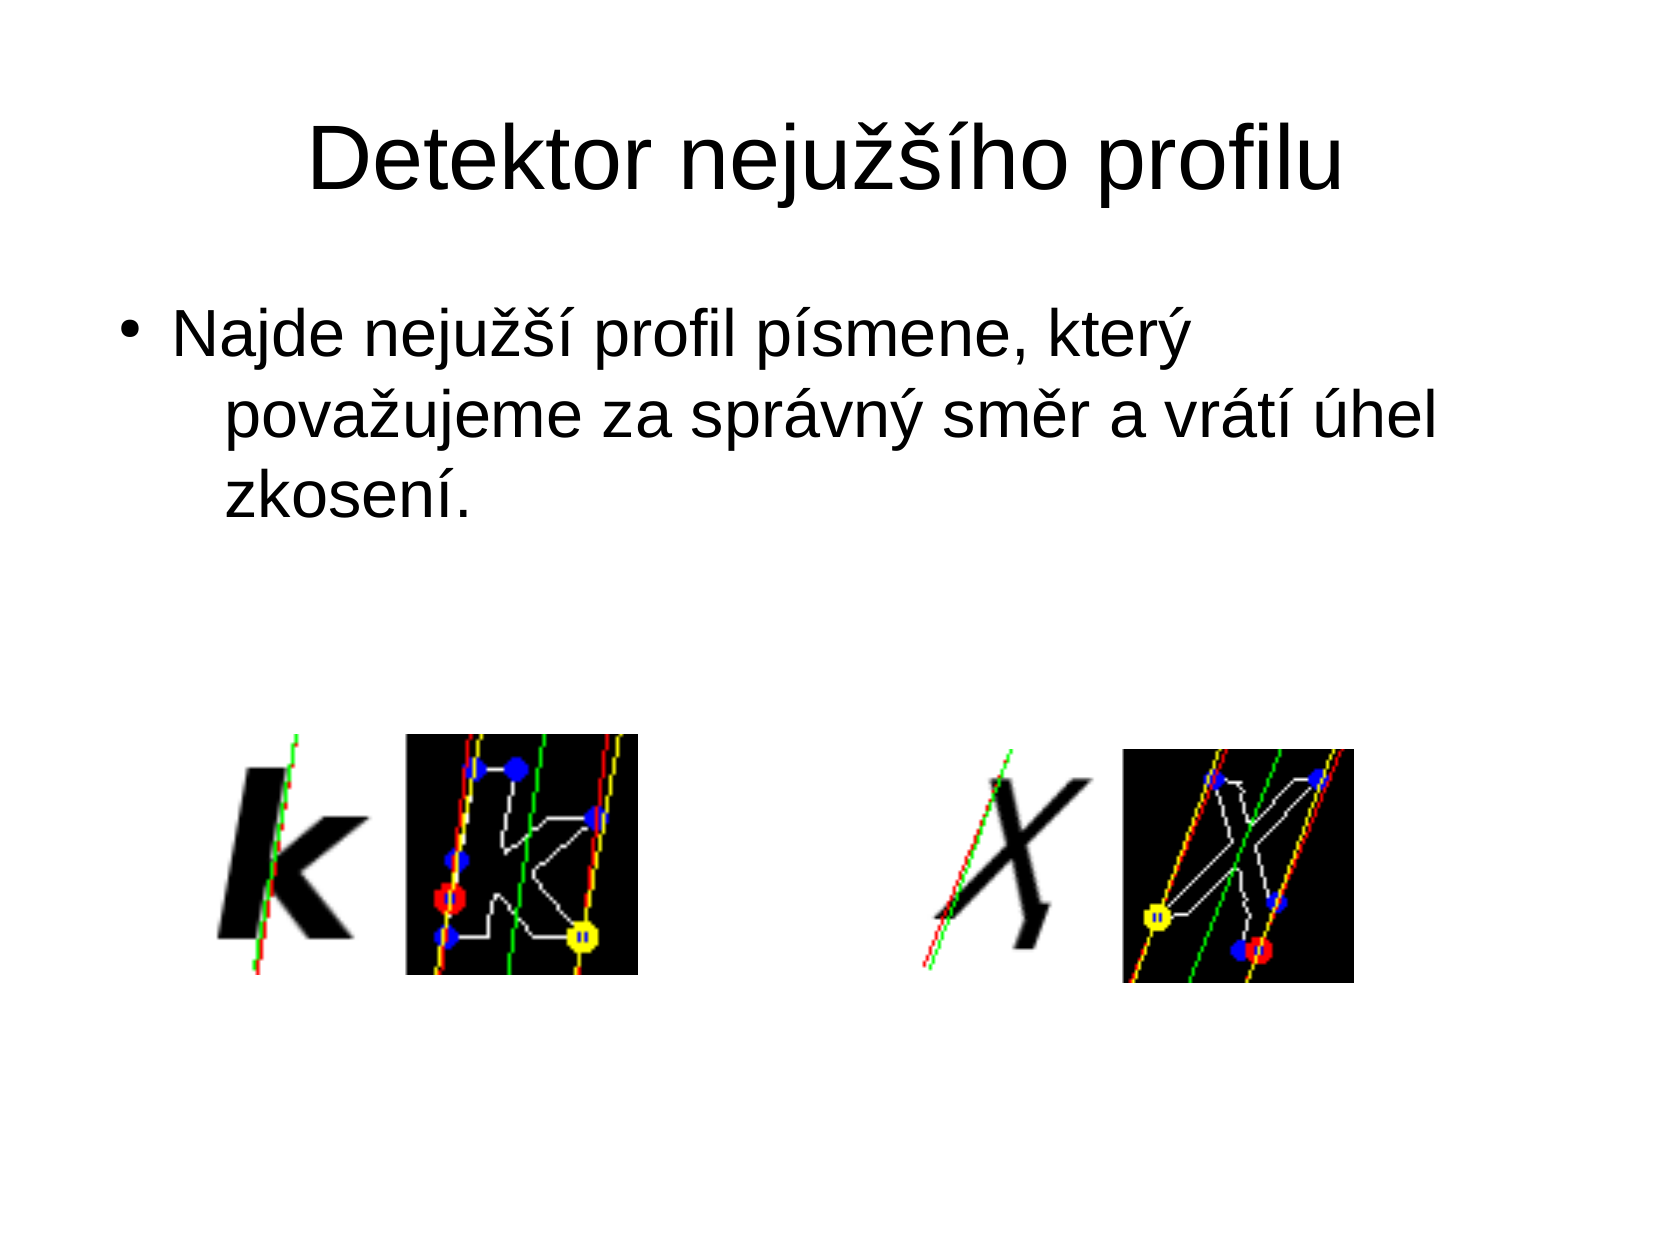

# Detektor nejužšího profilu
Najde nejužší profil písmene, který považujeme za správný směr a vrátí úhel zkosení.